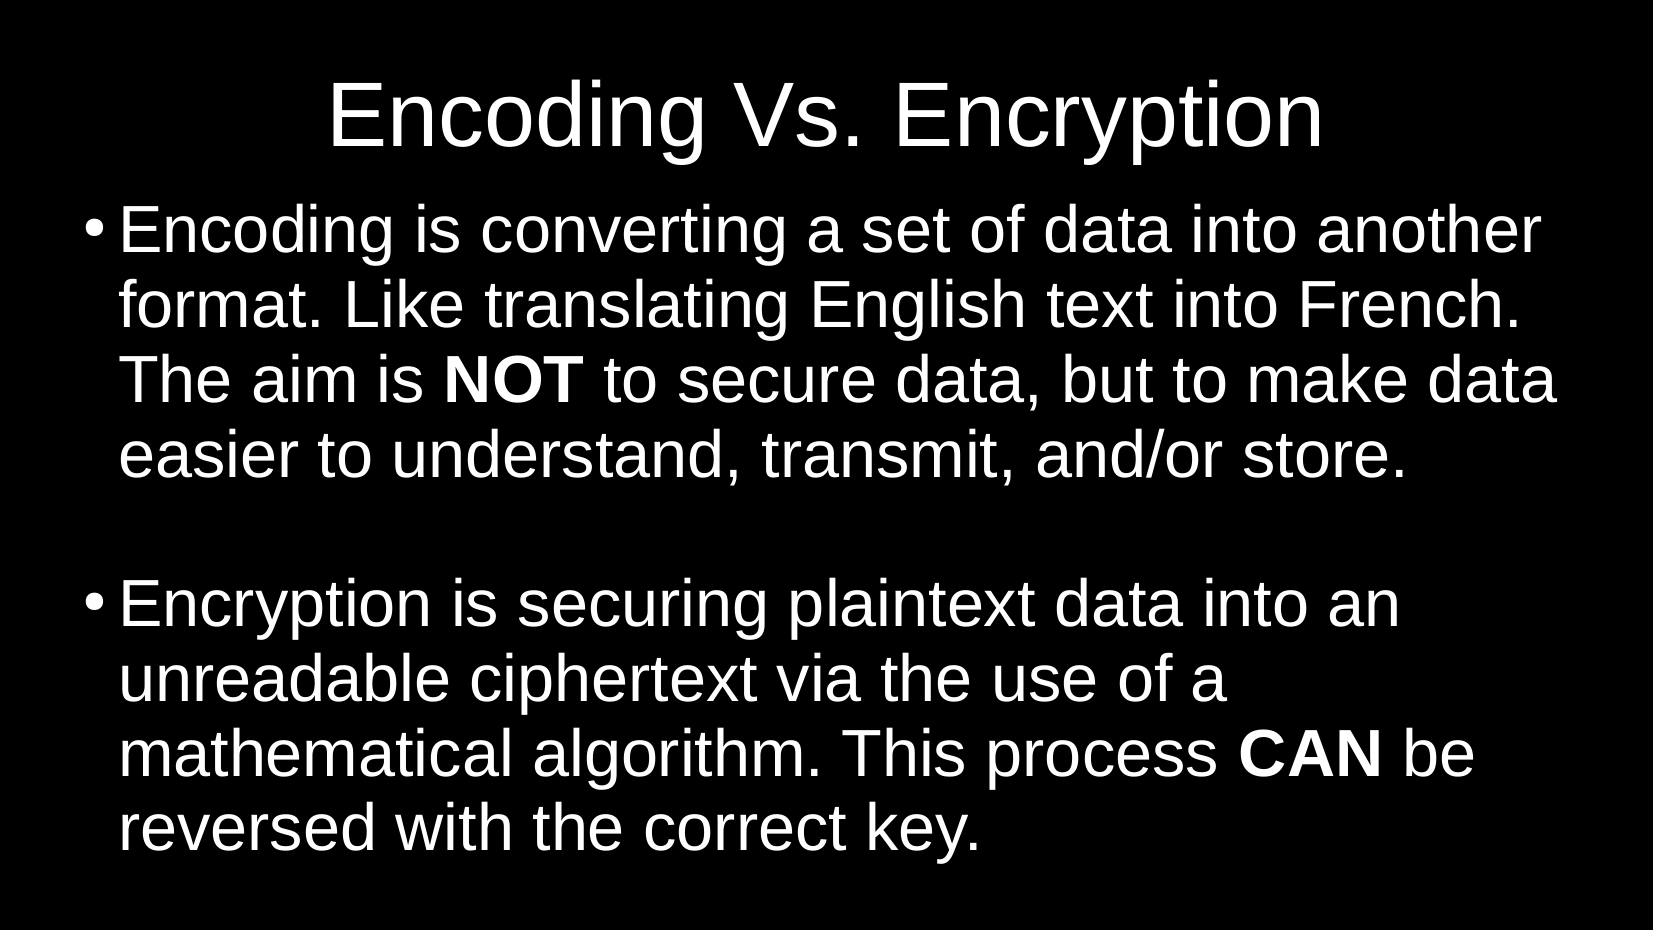

# Encoding Vs. Encryption
Encoding is converting a set of data into another format. Like translating English text into French. The aim is NOT to secure data, but to make data easier to understand, transmit, and/or store.
Encryption is securing plaintext data into an unreadable ciphertext via the use of a mathematical algorithm. This process CAN be reversed with the correct key.